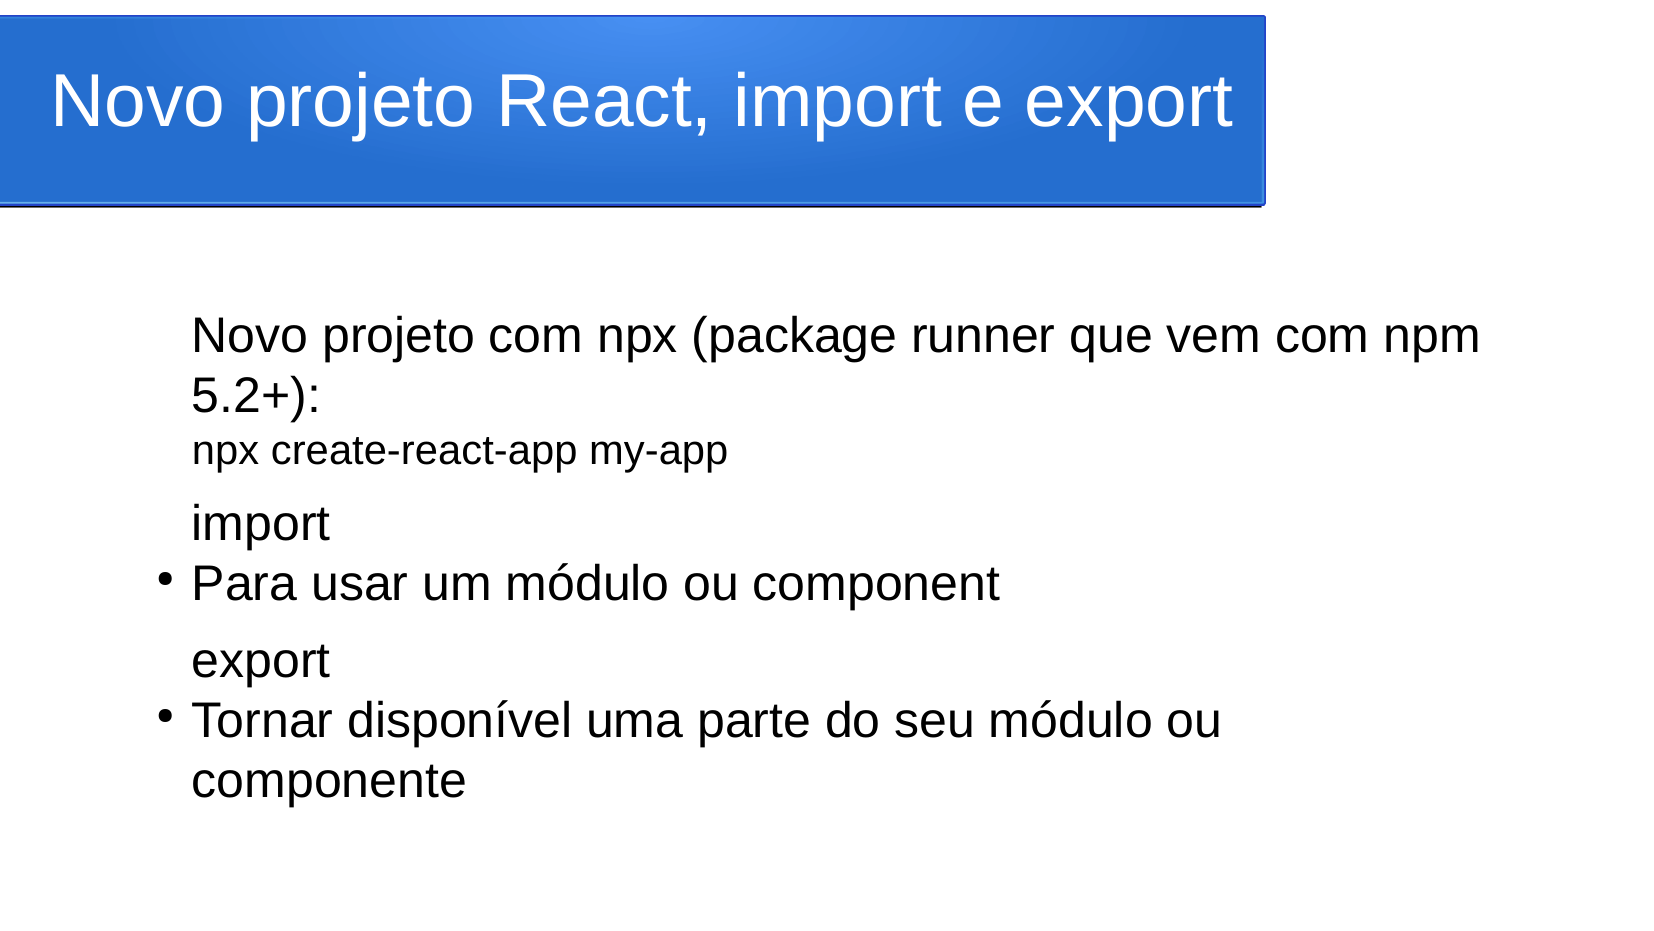

Novo projeto React, import e export
Novo projeto com npx (package runner que vem com npm 5.2+):
npx create-react-app my-app
import
Para usar um módulo ou component
export
Tornar disponível uma parte do seu módulo ou componente